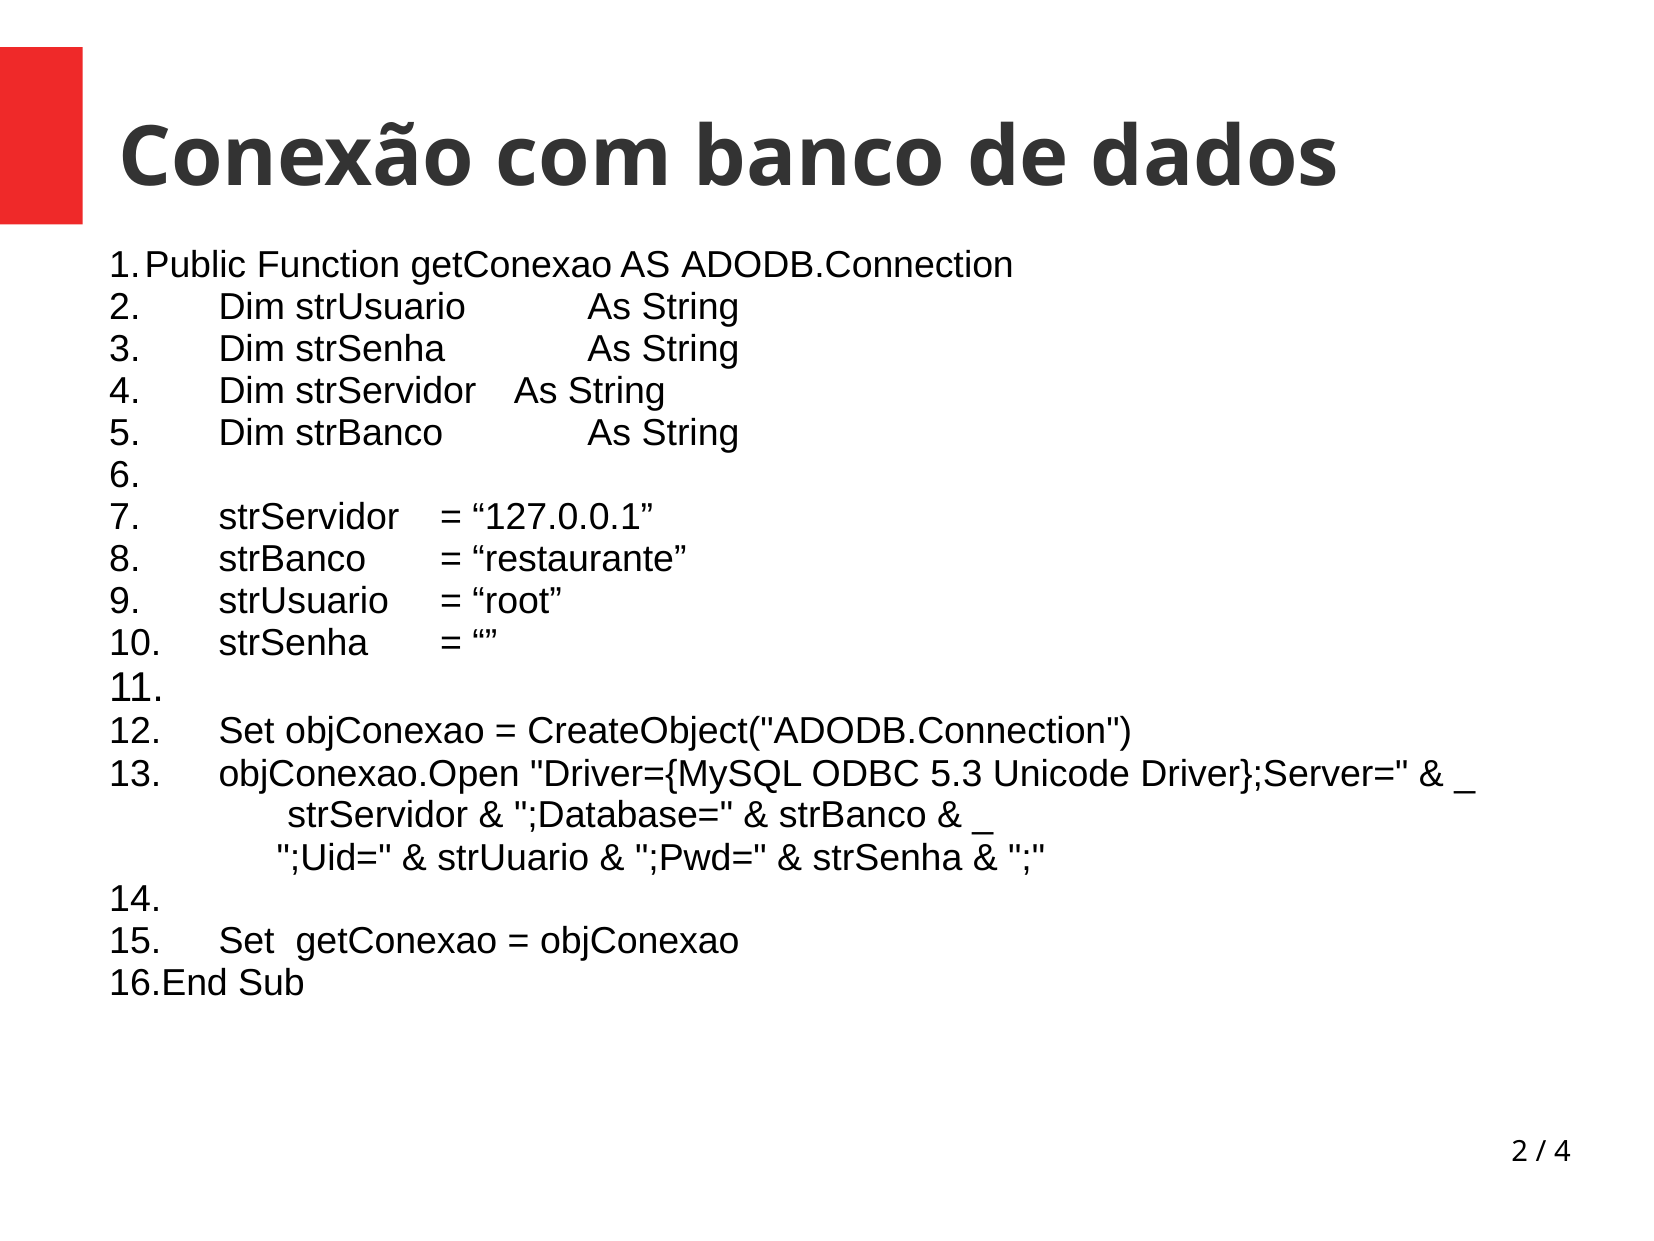

# Conexão com banco de dados
Public Function getConexao AS ADODB.Connection
 	Dim strUsuario 		As String
 	Dim strSenha 		As String
 	Dim strServidor 	As String
 	Dim strBanco 		As String
	strServidor 	= “127.0.0.1”
	strBanco 	= “restaurante”
	strUsuario	= “root”
	strSenha	= “”
 	Set objConexao = CreateObject("ADODB.Connection")
 	objConexao.Open "Driver={MySQL ODBC 5.3 Unicode Driver};Server=" & _
 strServidor & ";Database=" & strBanco & _
 ";Uid=" & strUuario & ";Pwd=" & strSenha & ";"
 	Set getConexao = objConexao
End Sub
2